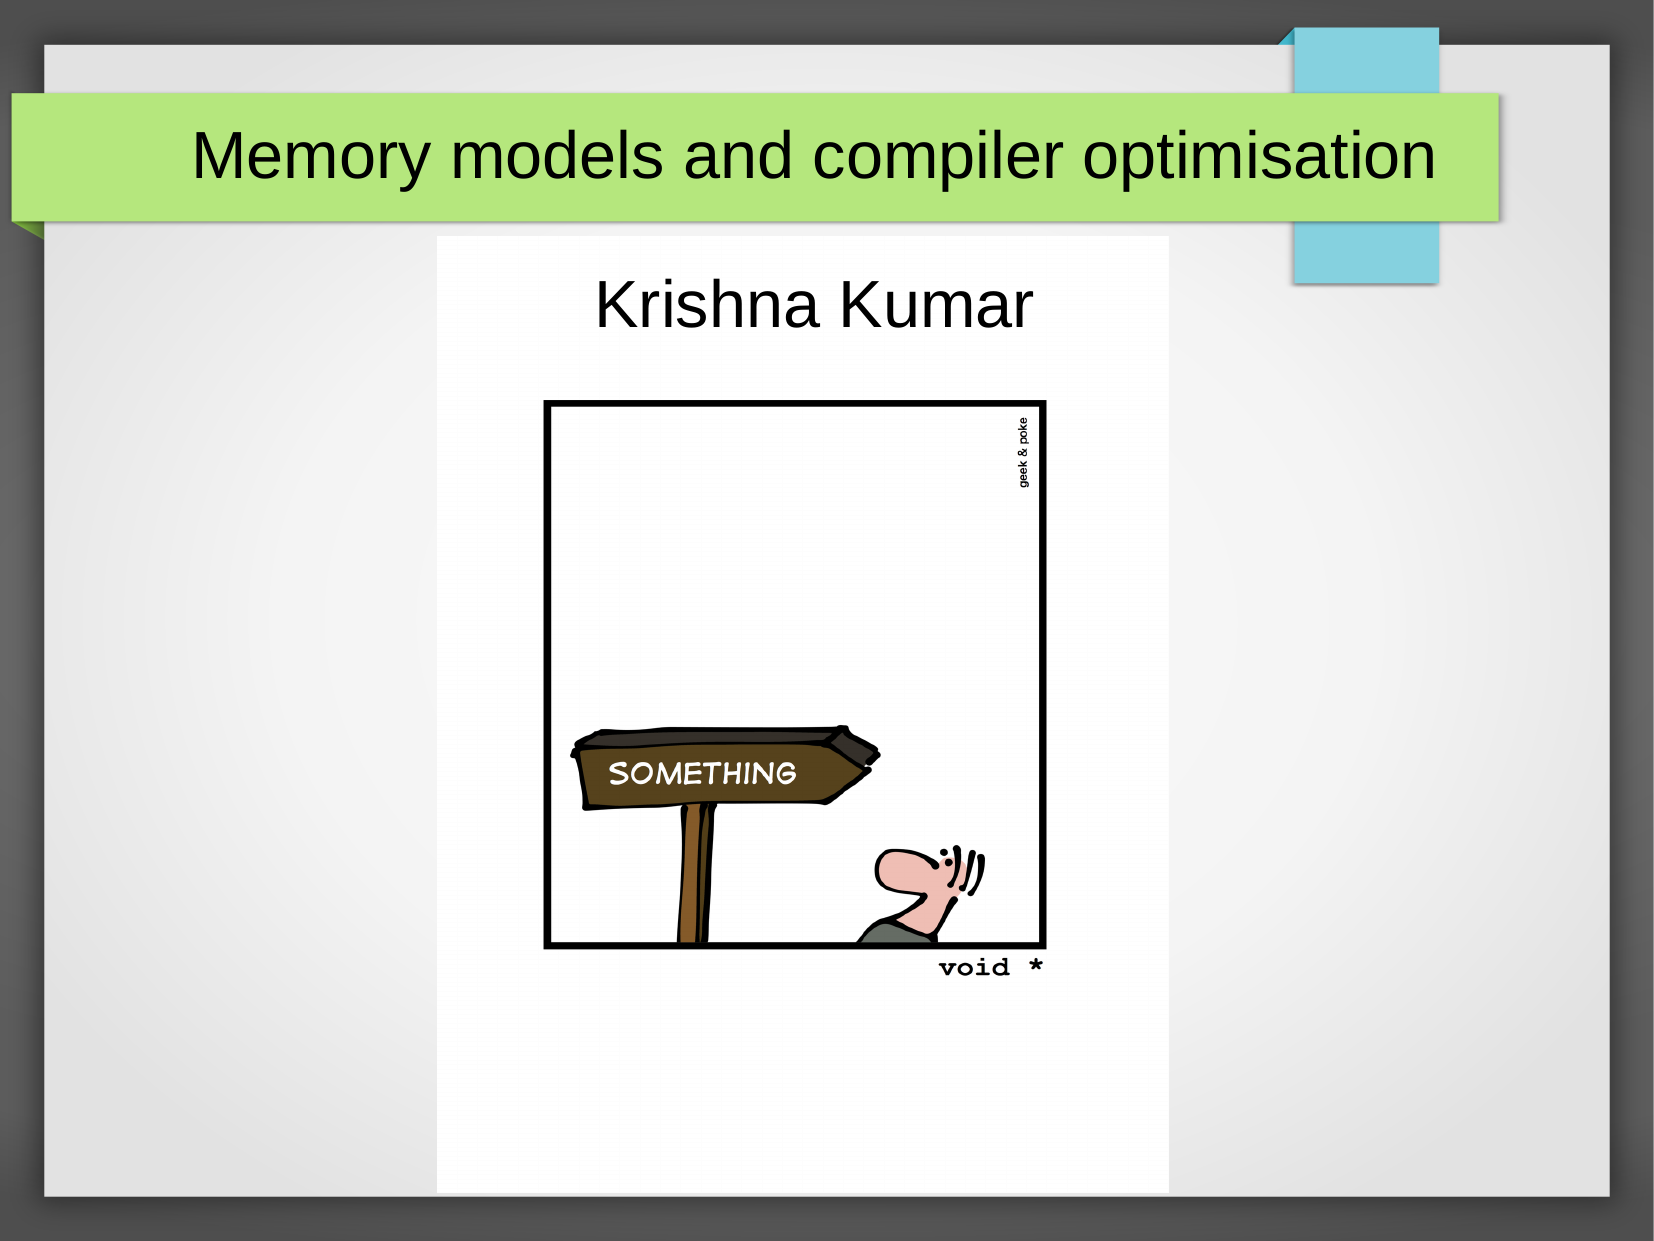

# Memory models and compiler optimisation Krishna Kumar